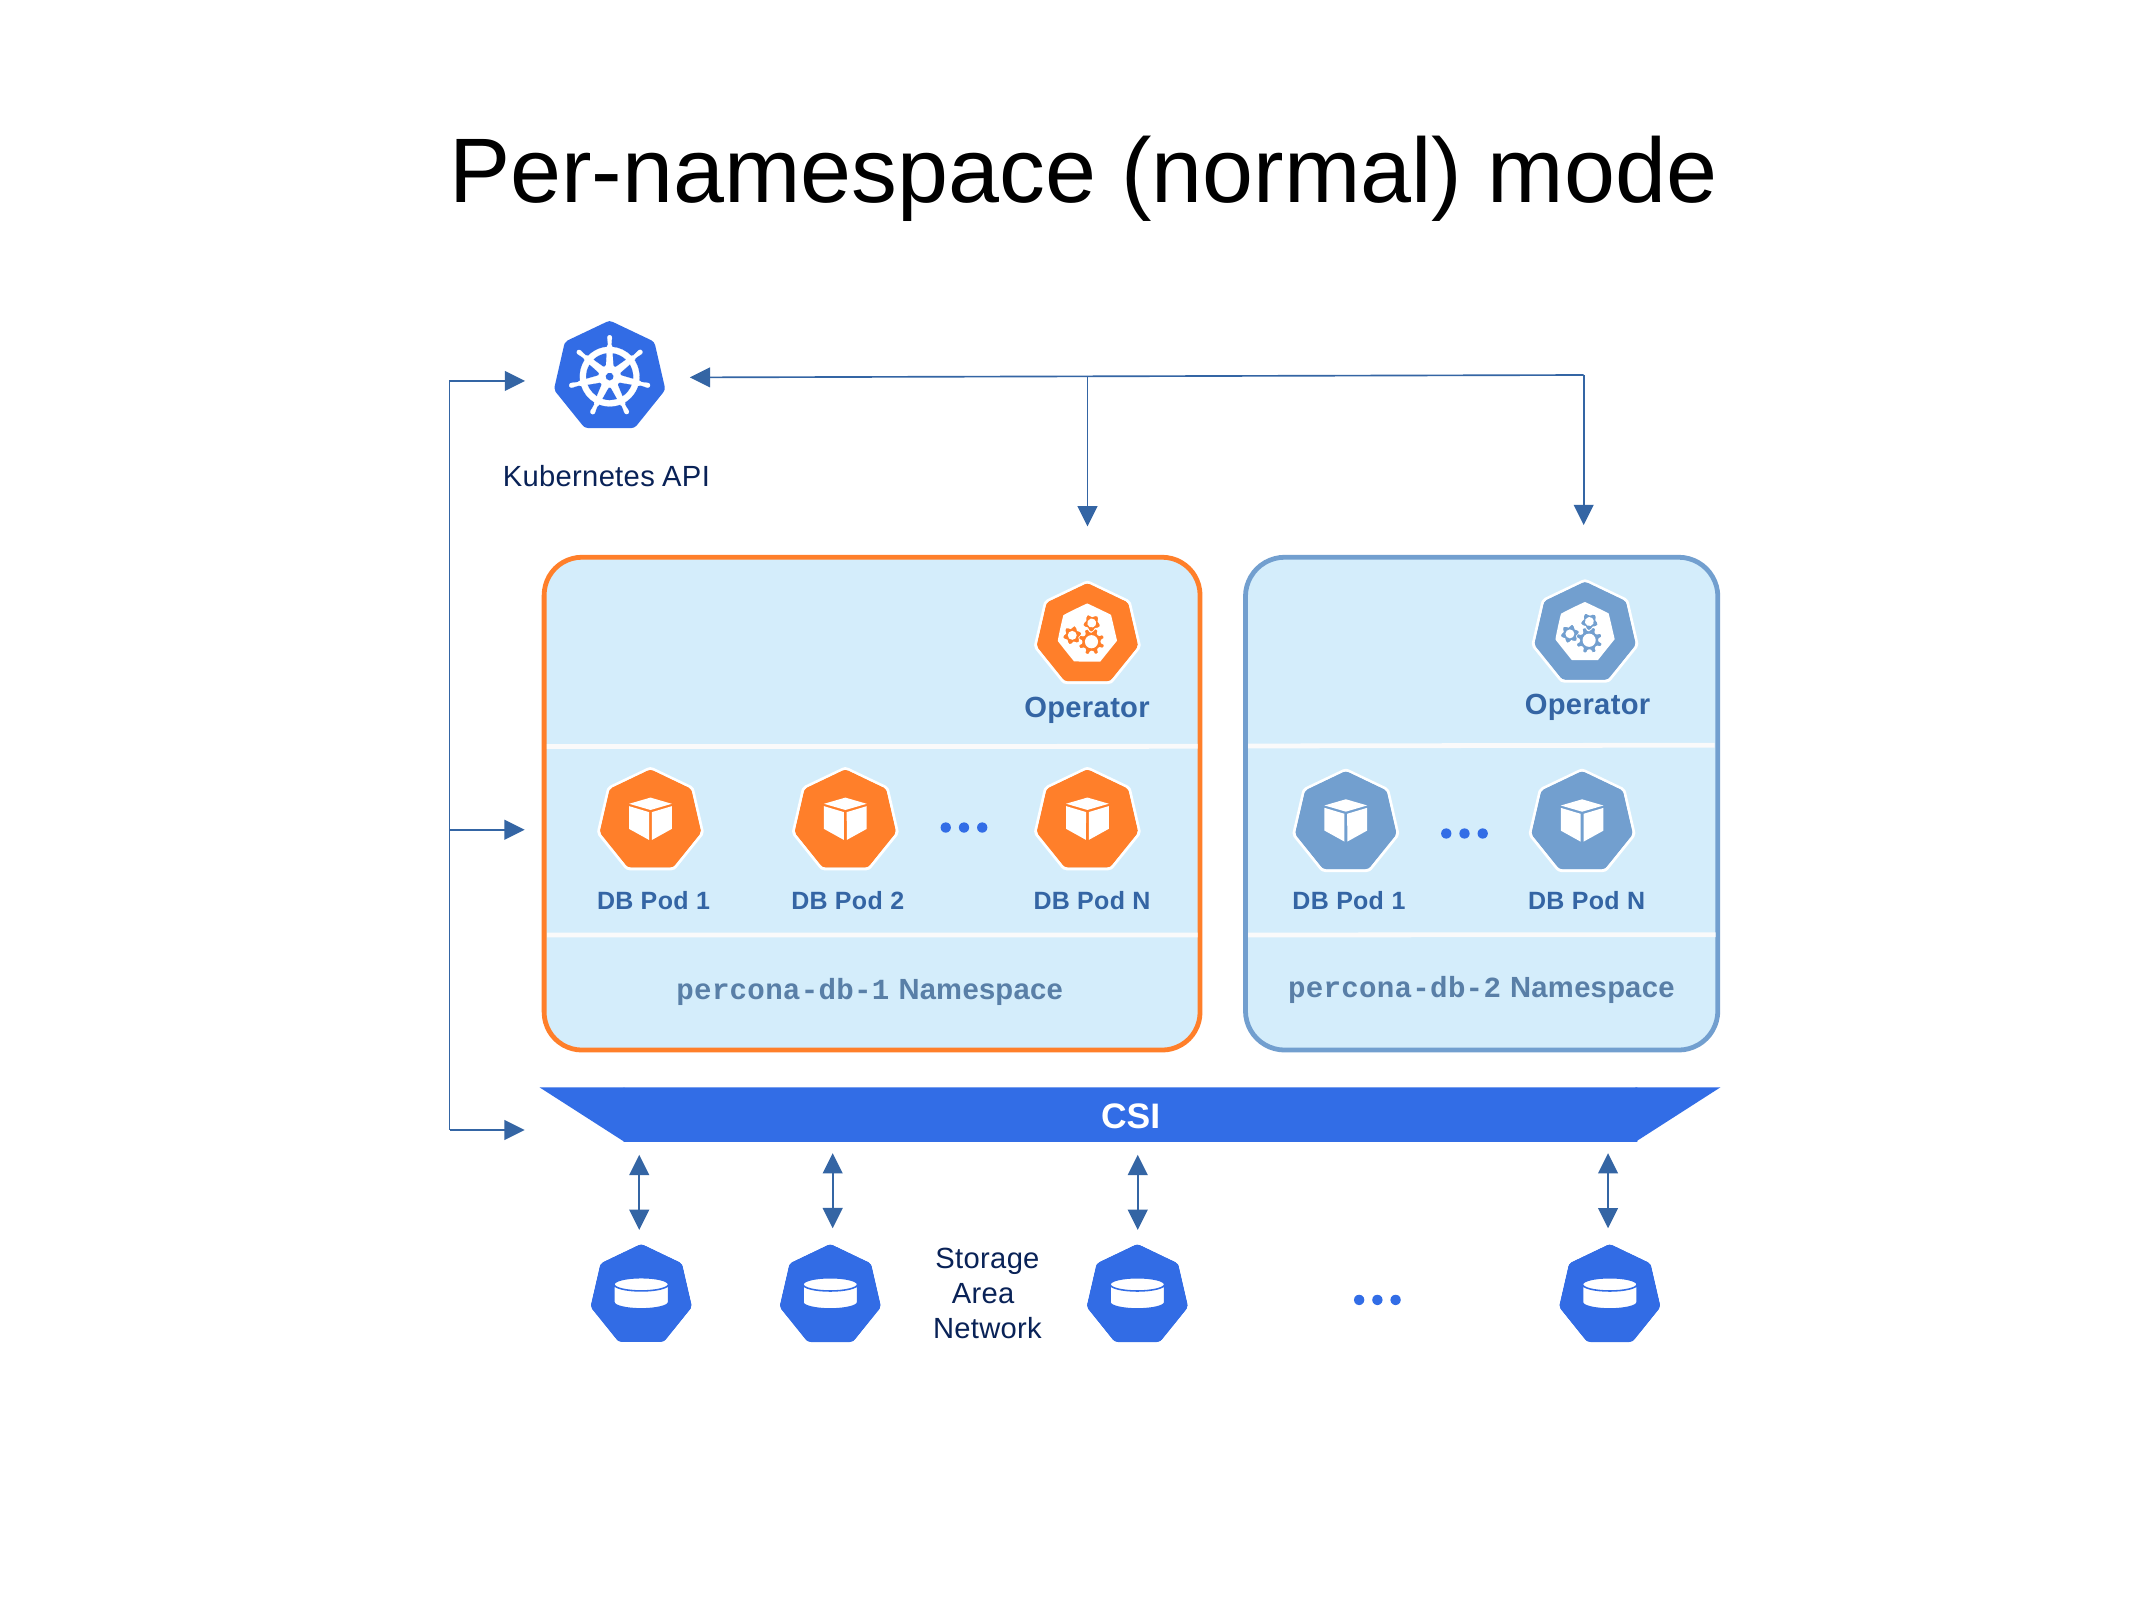

Per-namespace (normal) mode
Kubernetes API
Operator
Operator
DB Pod N
DB Pod 1
DB Pod 2
DB Pod N
DB Pod 1
DB Pod N
percona-db-2 Namespace
percona-db-1 Namespace
CSI
Storage
Area
Network